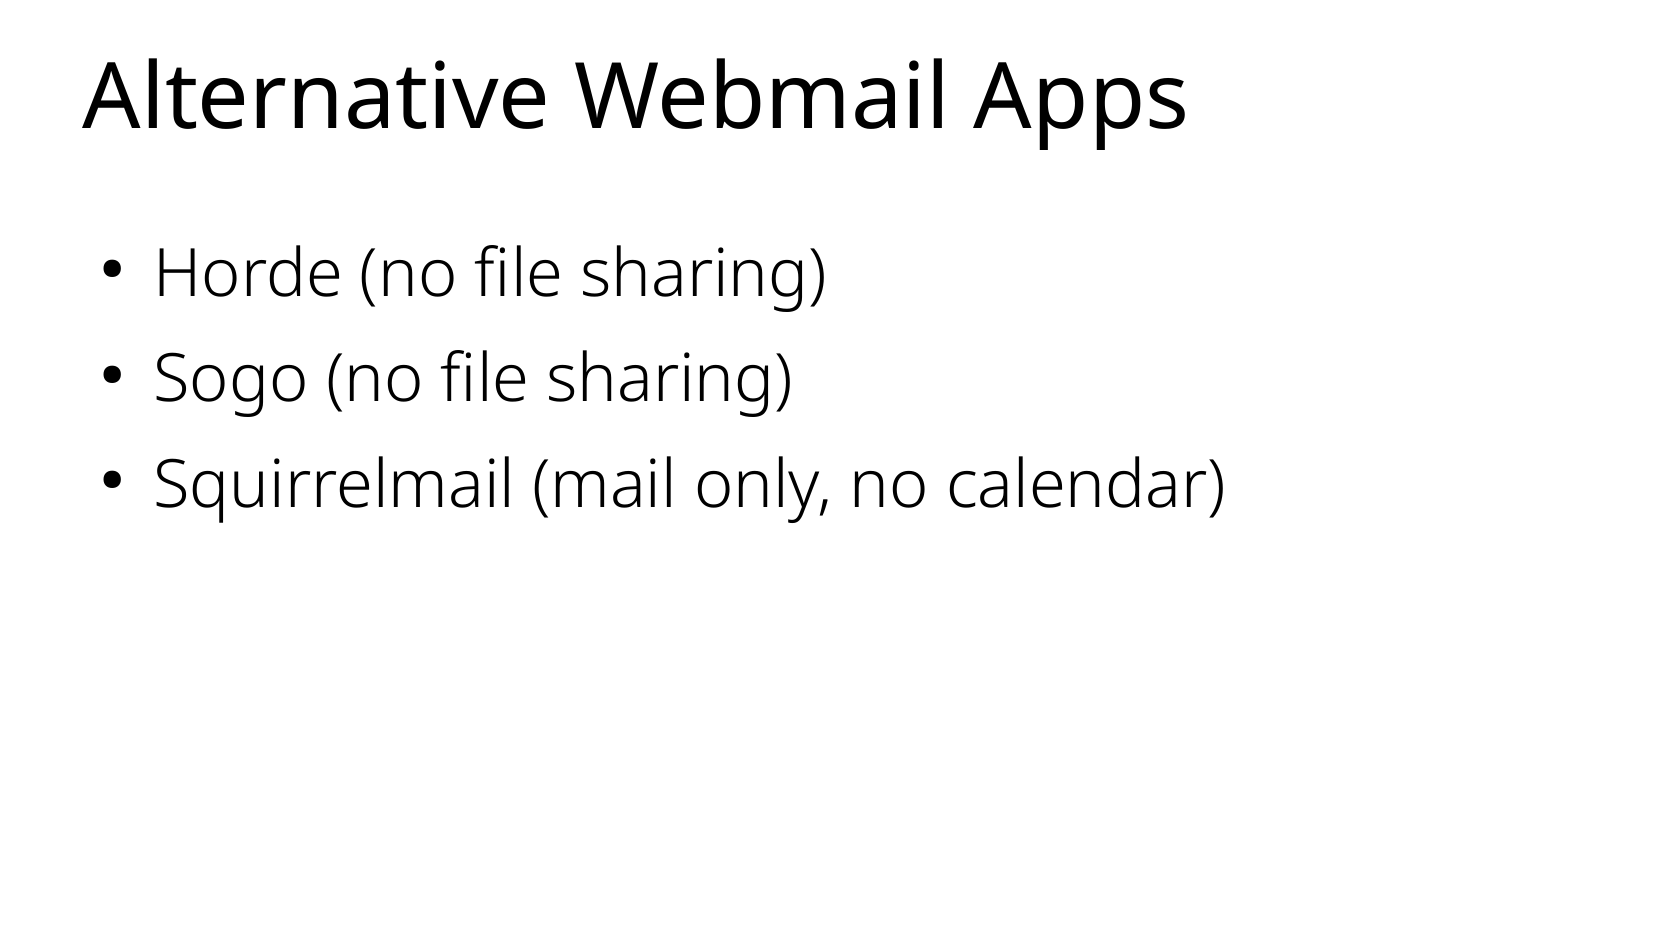

# Alternative Webmail Apps
Horde (no file sharing)
Sogo (no file sharing)
Squirrelmail (mail only, no calendar)